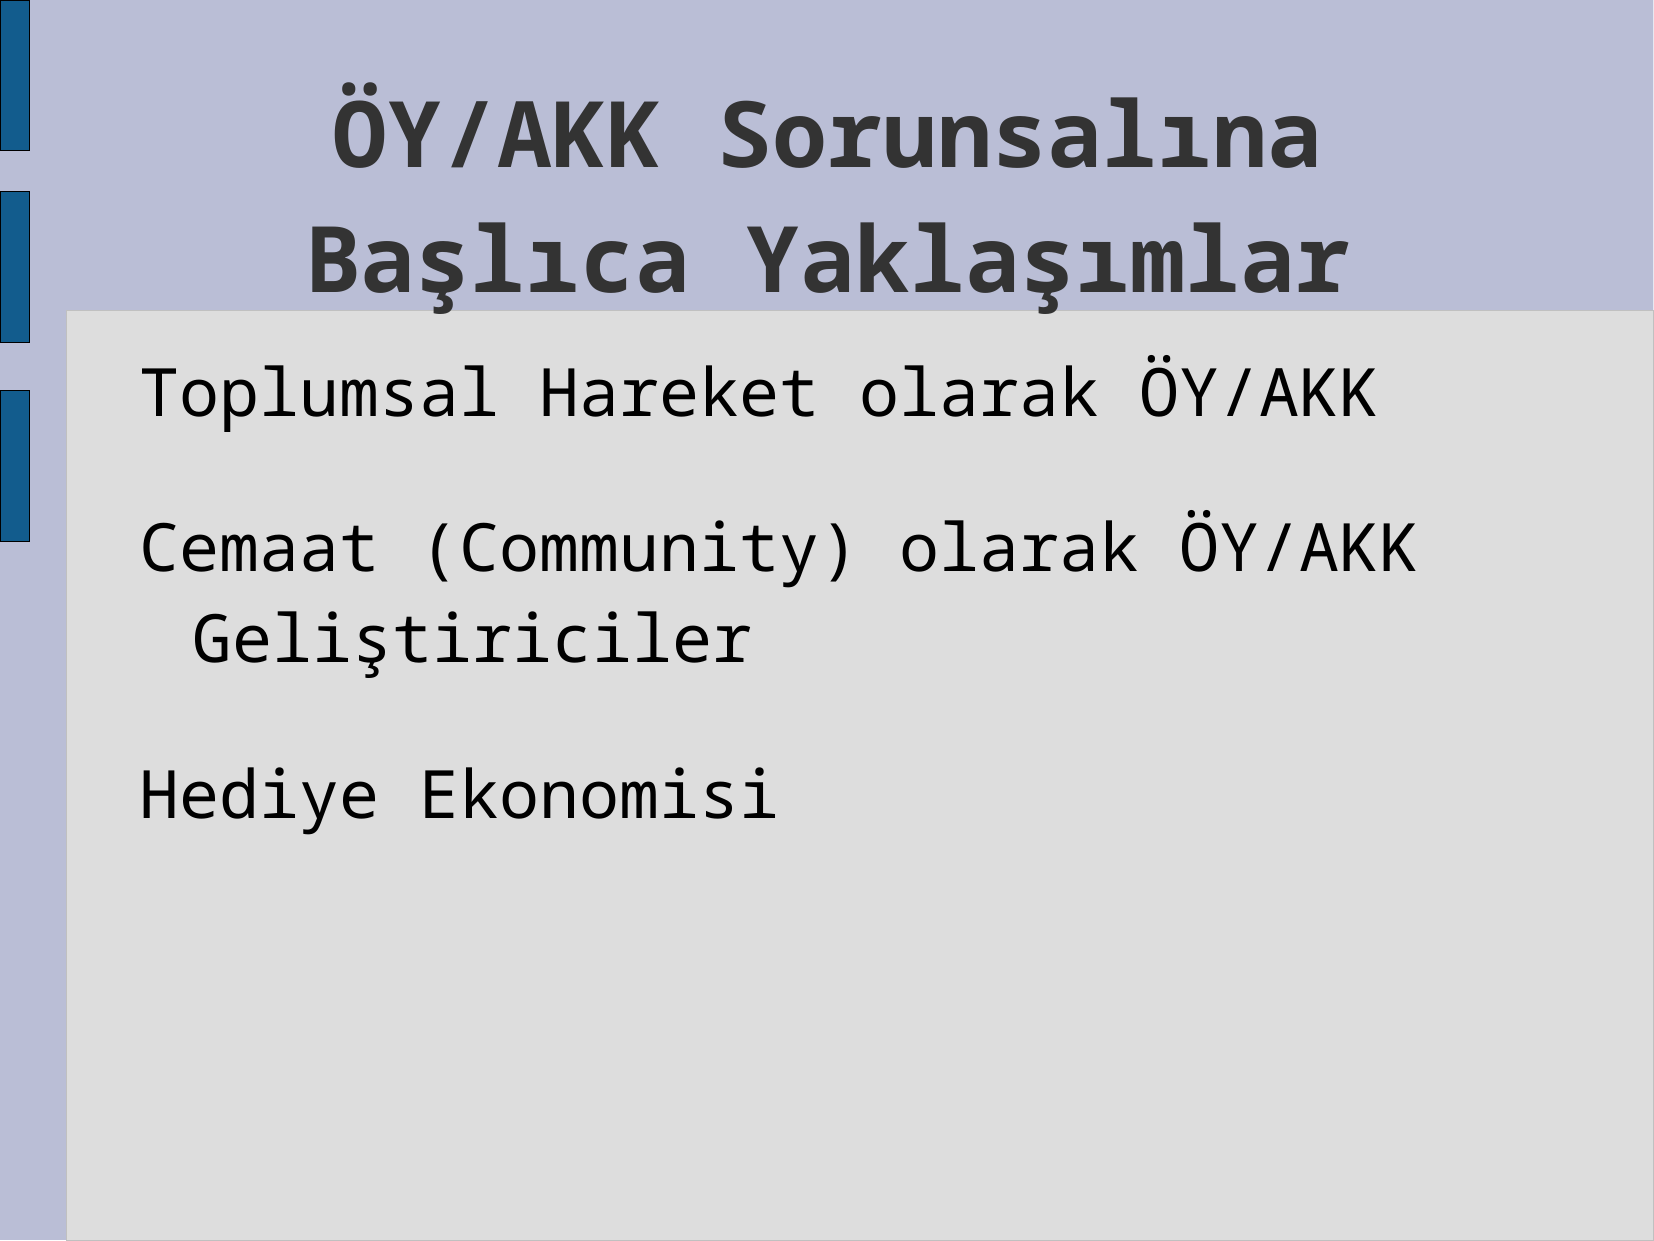

# ÖY/AKK Sorunsalına Başlıca Yaklaşımlar
Toplumsal Hareket olarak ÖY/AKK
Cemaat (Community) olarak ÖY/AKK Geliştiriciler
Hediye Ekonomisi